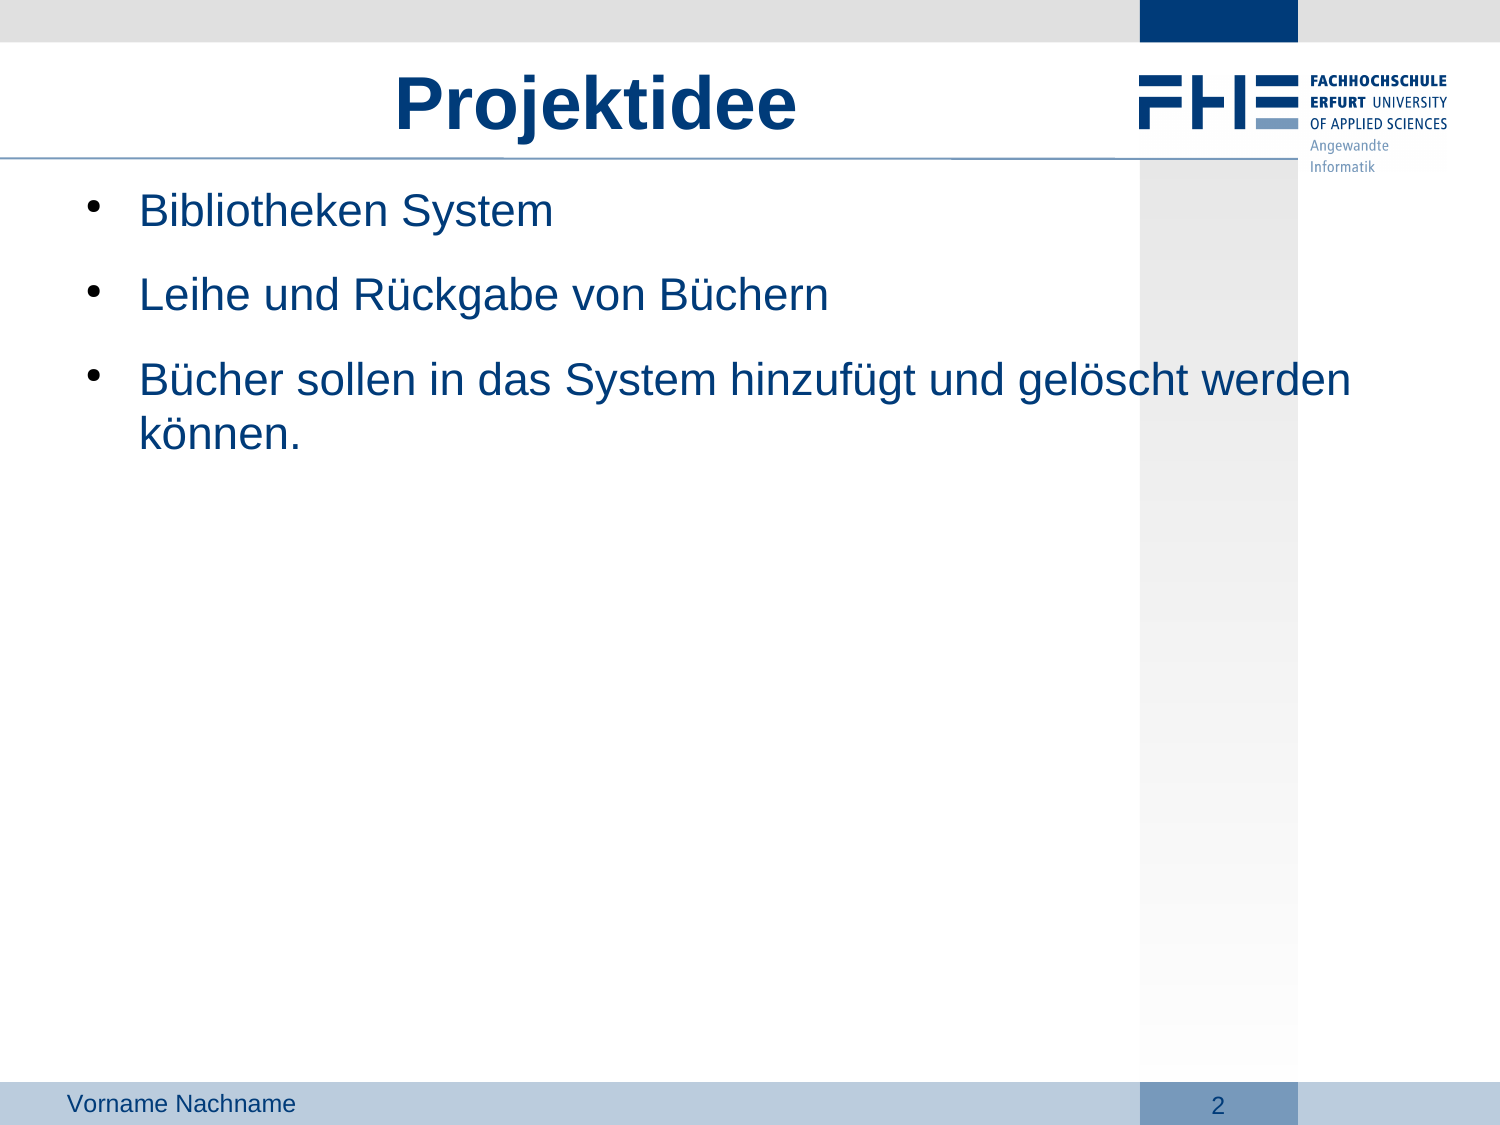

# Projektidee
Bibliotheken System
Leihe und Rückgabe von Büchern
Bücher sollen in das System hinzufügt und gelöscht werden können.